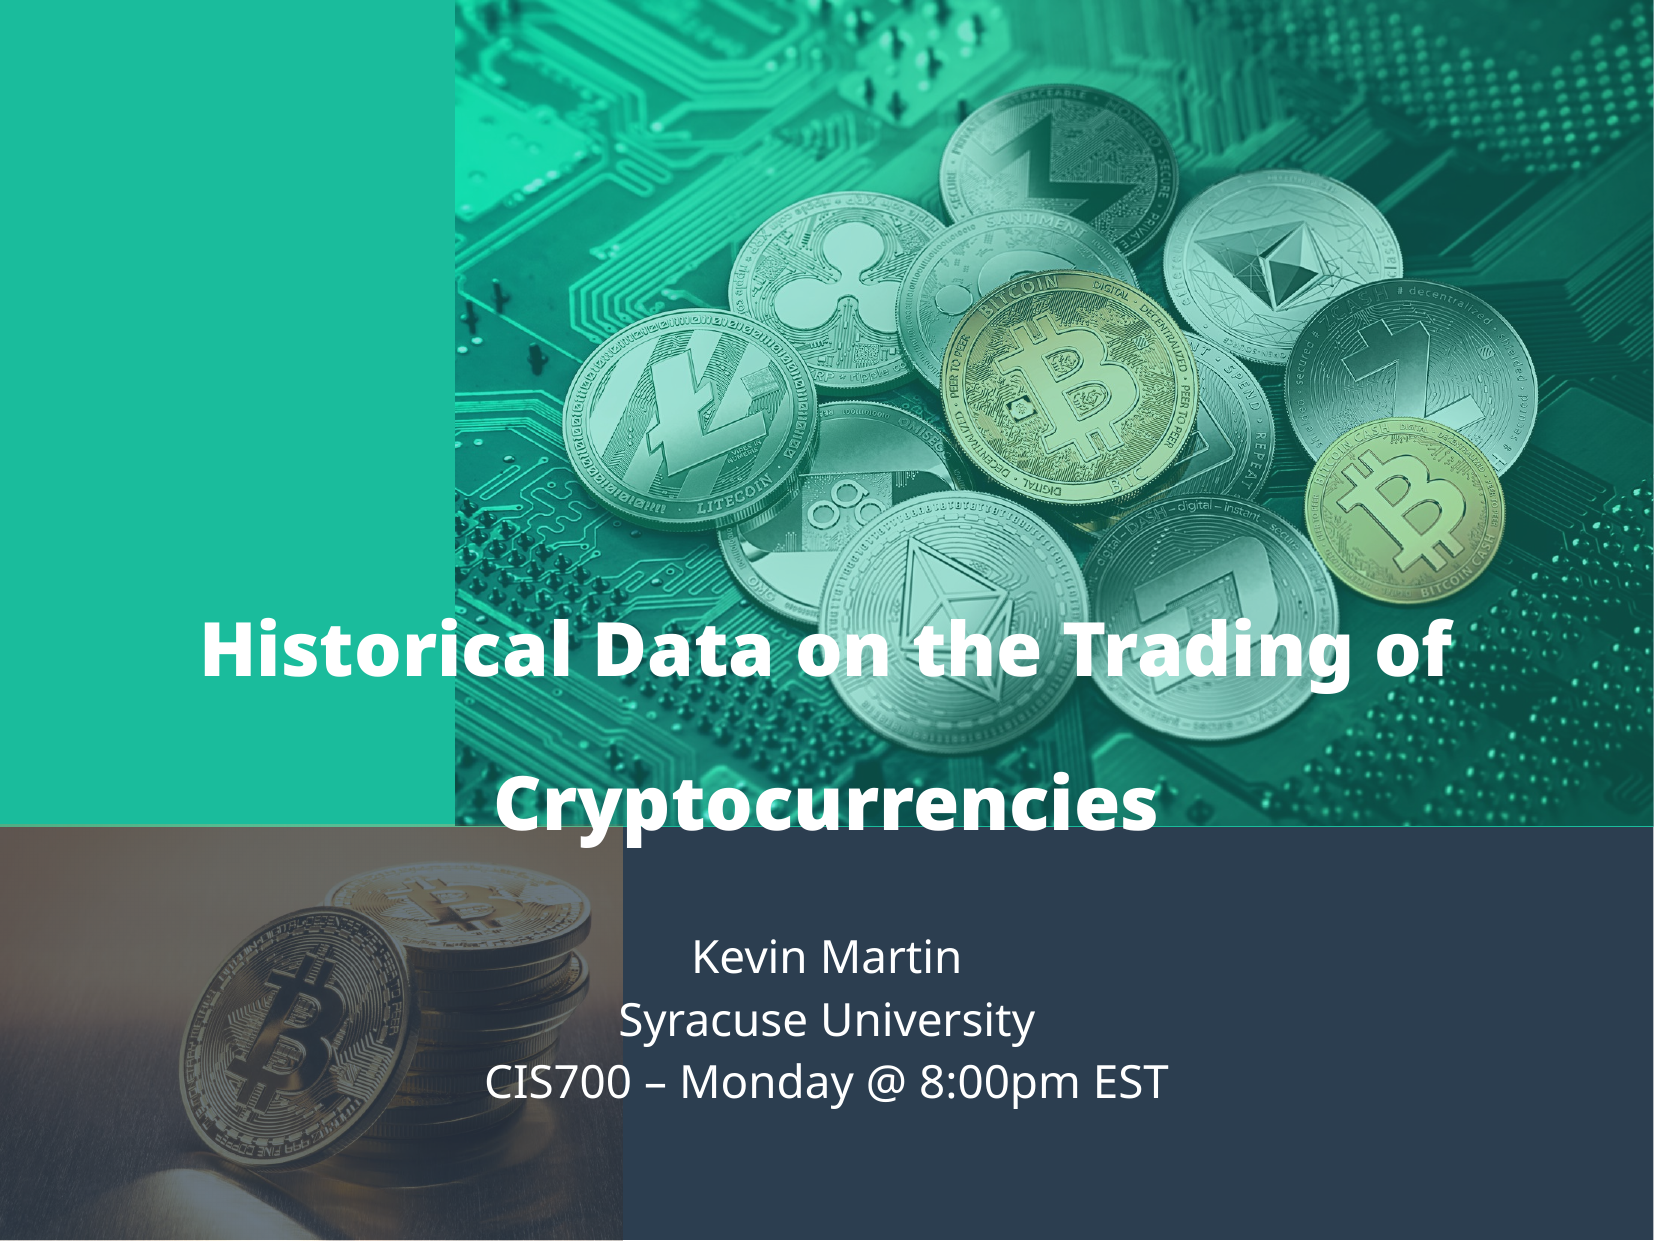

# Historical Data on the Trading of Cryptocurrencies
Kevin Martin
Syracuse University
CIS700 – Monday @ 8:00pm EST